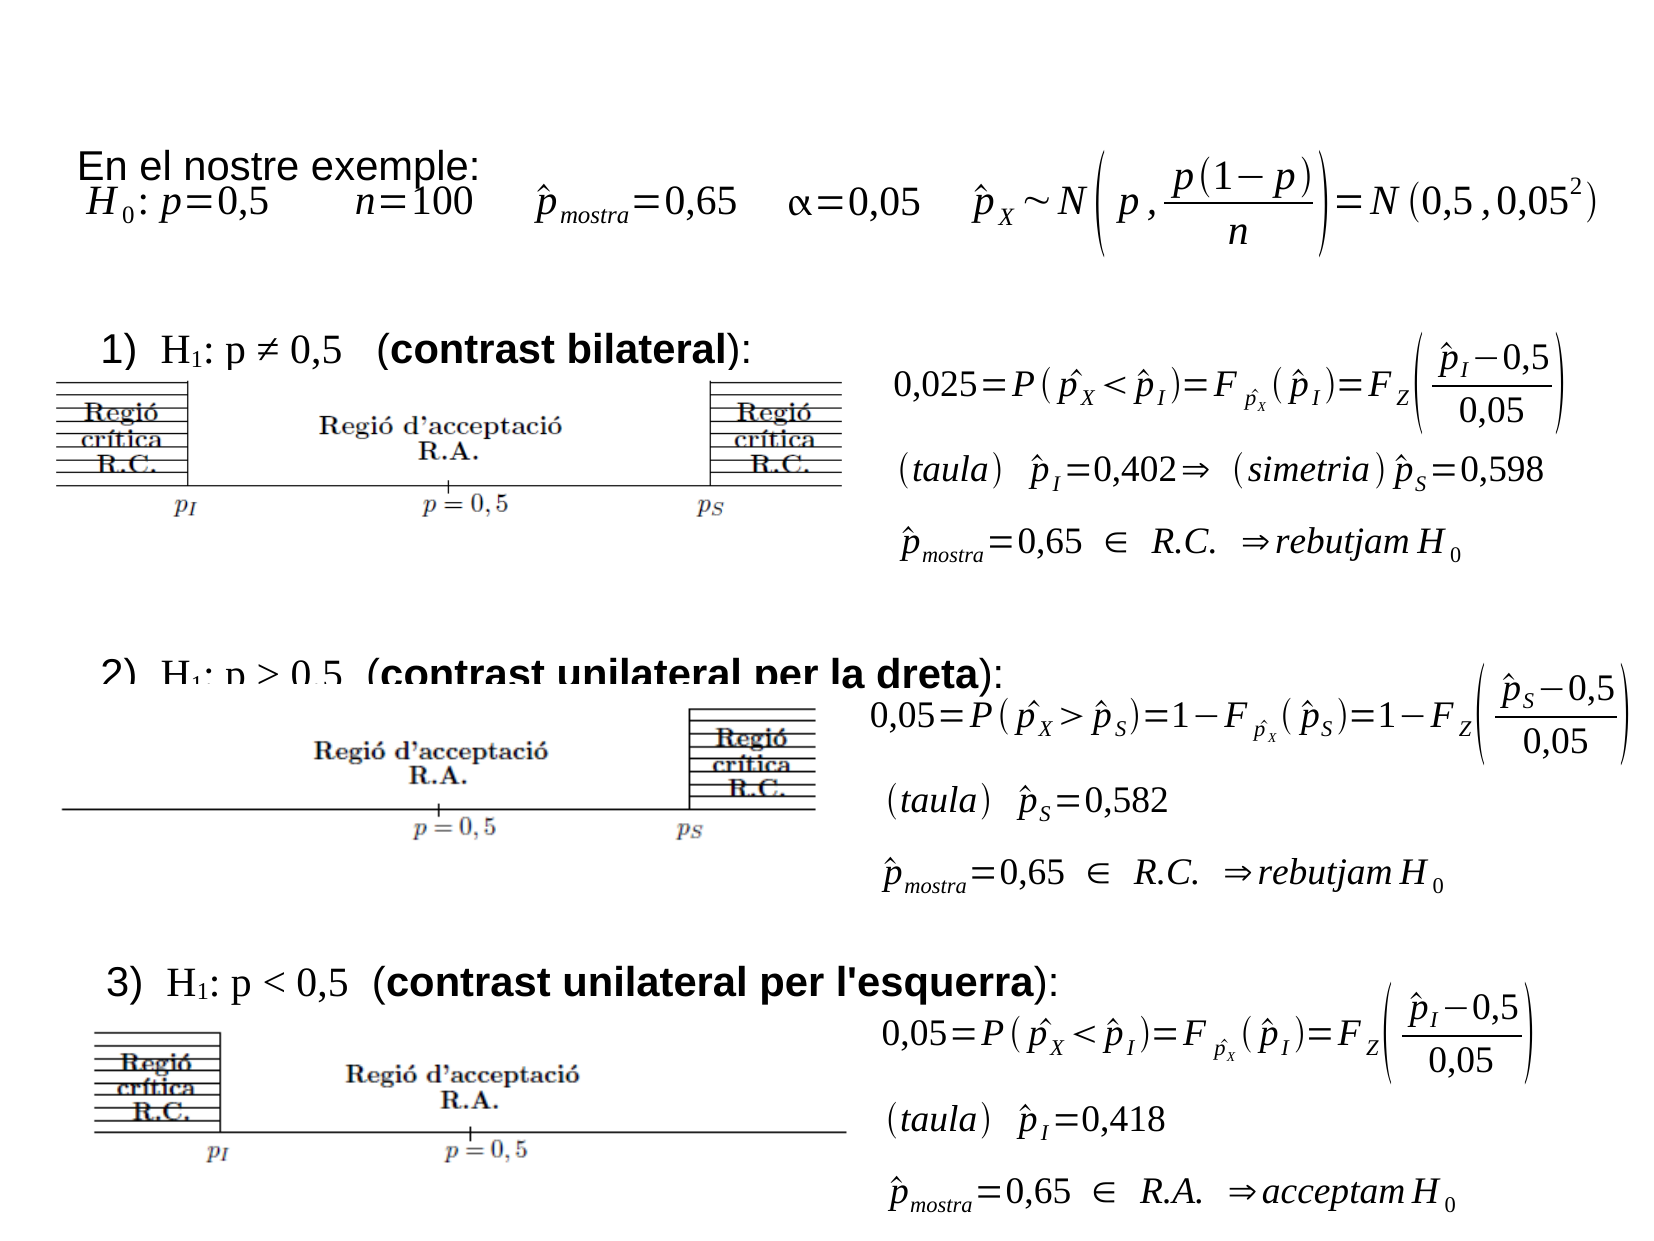

En el nostre exemple:
	1) H1: p ≠ 0,5 (contrast bilateral):
	2) H1: p > 0,5 (contrast unilateral per la dreta):
	3) H1: p < 0,5 (contrast unilateral per l'esquerra):